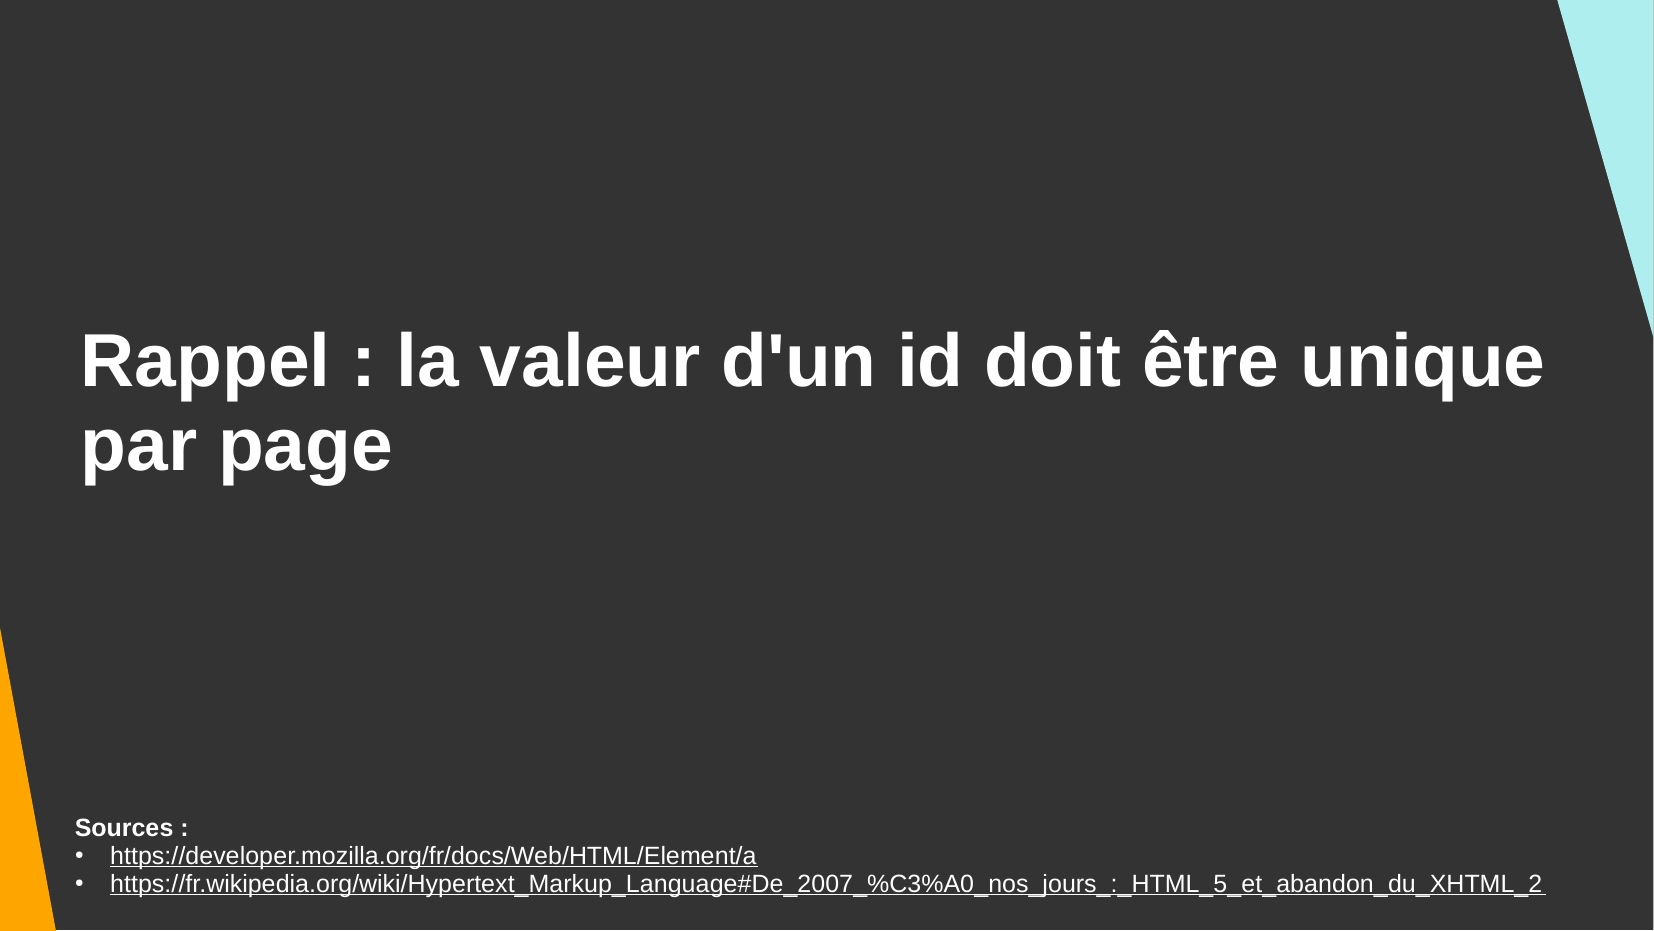

# Rappel : la valeur d'un id doit être unique par page
Sources :
https://developer.mozilla.org/fr/docs/Web/HTML/Element/a
https://fr.wikipedia.org/wiki/Hypertext_Markup_Language#De_2007_%C3%A0_nos_jours_:_HTML_5_et_abandon_du_XHTML_2